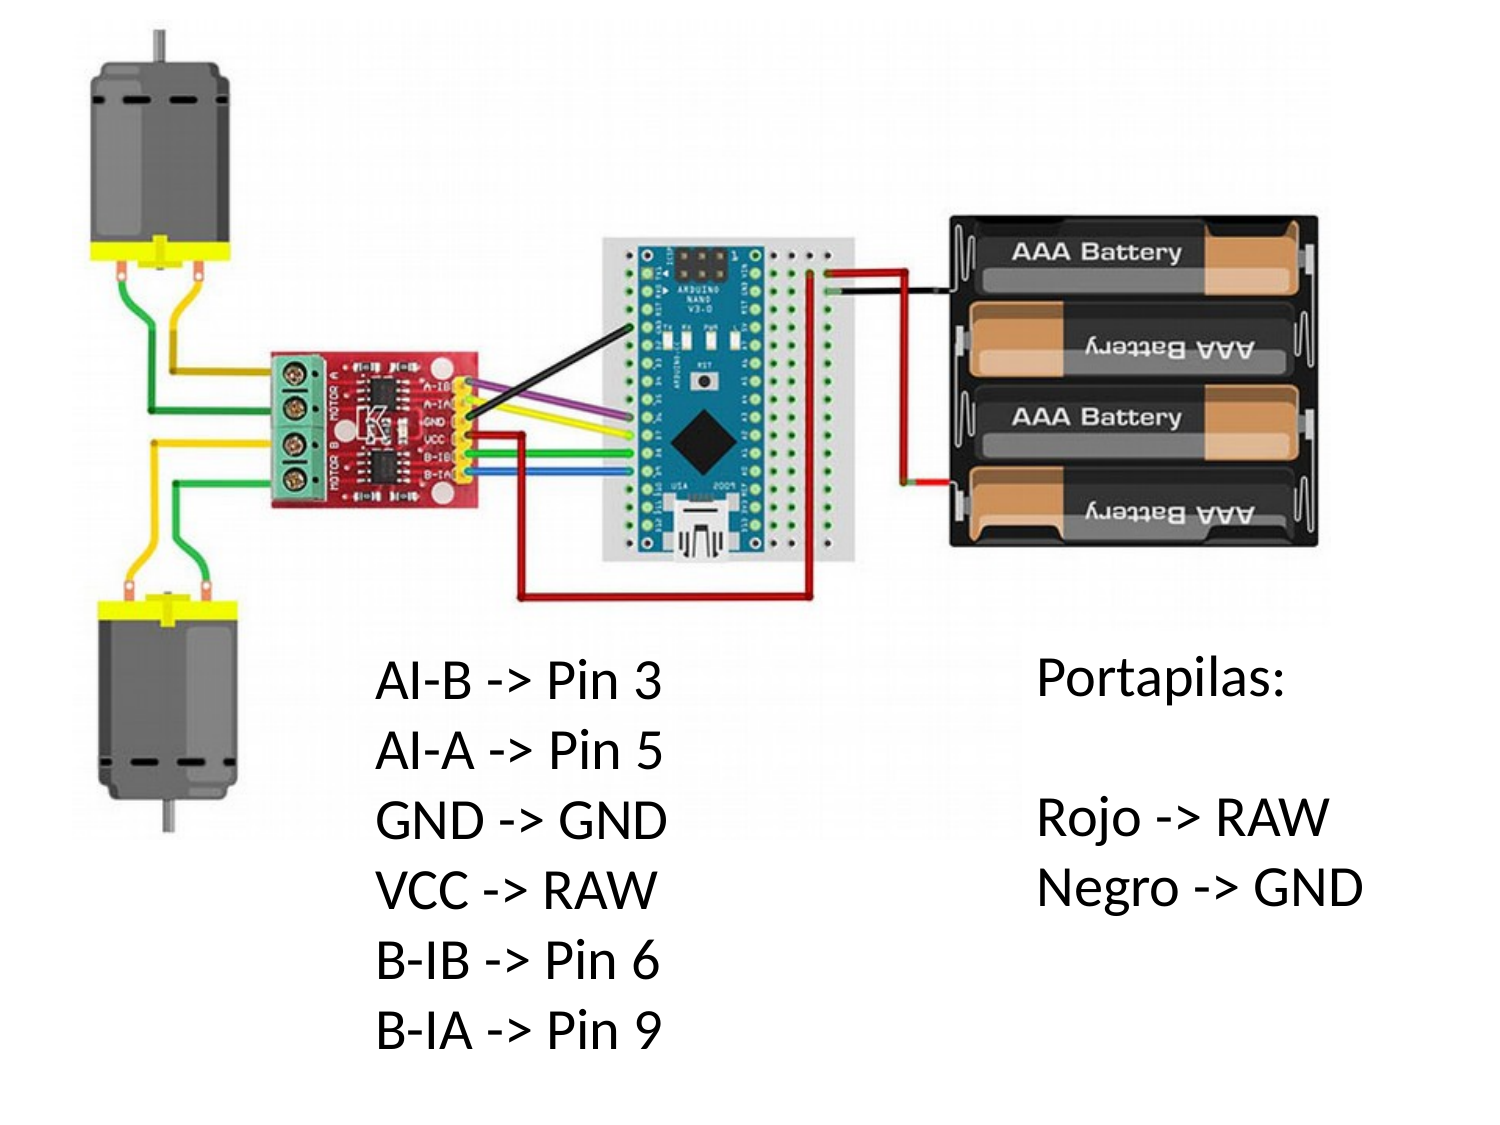

Portapilas:
Rojo -> RAW
Negro -> GND
AI-B -> Pin 3
AI-A -> Pin 5
GND -> GND
VCC -> RAW
B-IB -> Pin 6
B-IA -> Pin 9